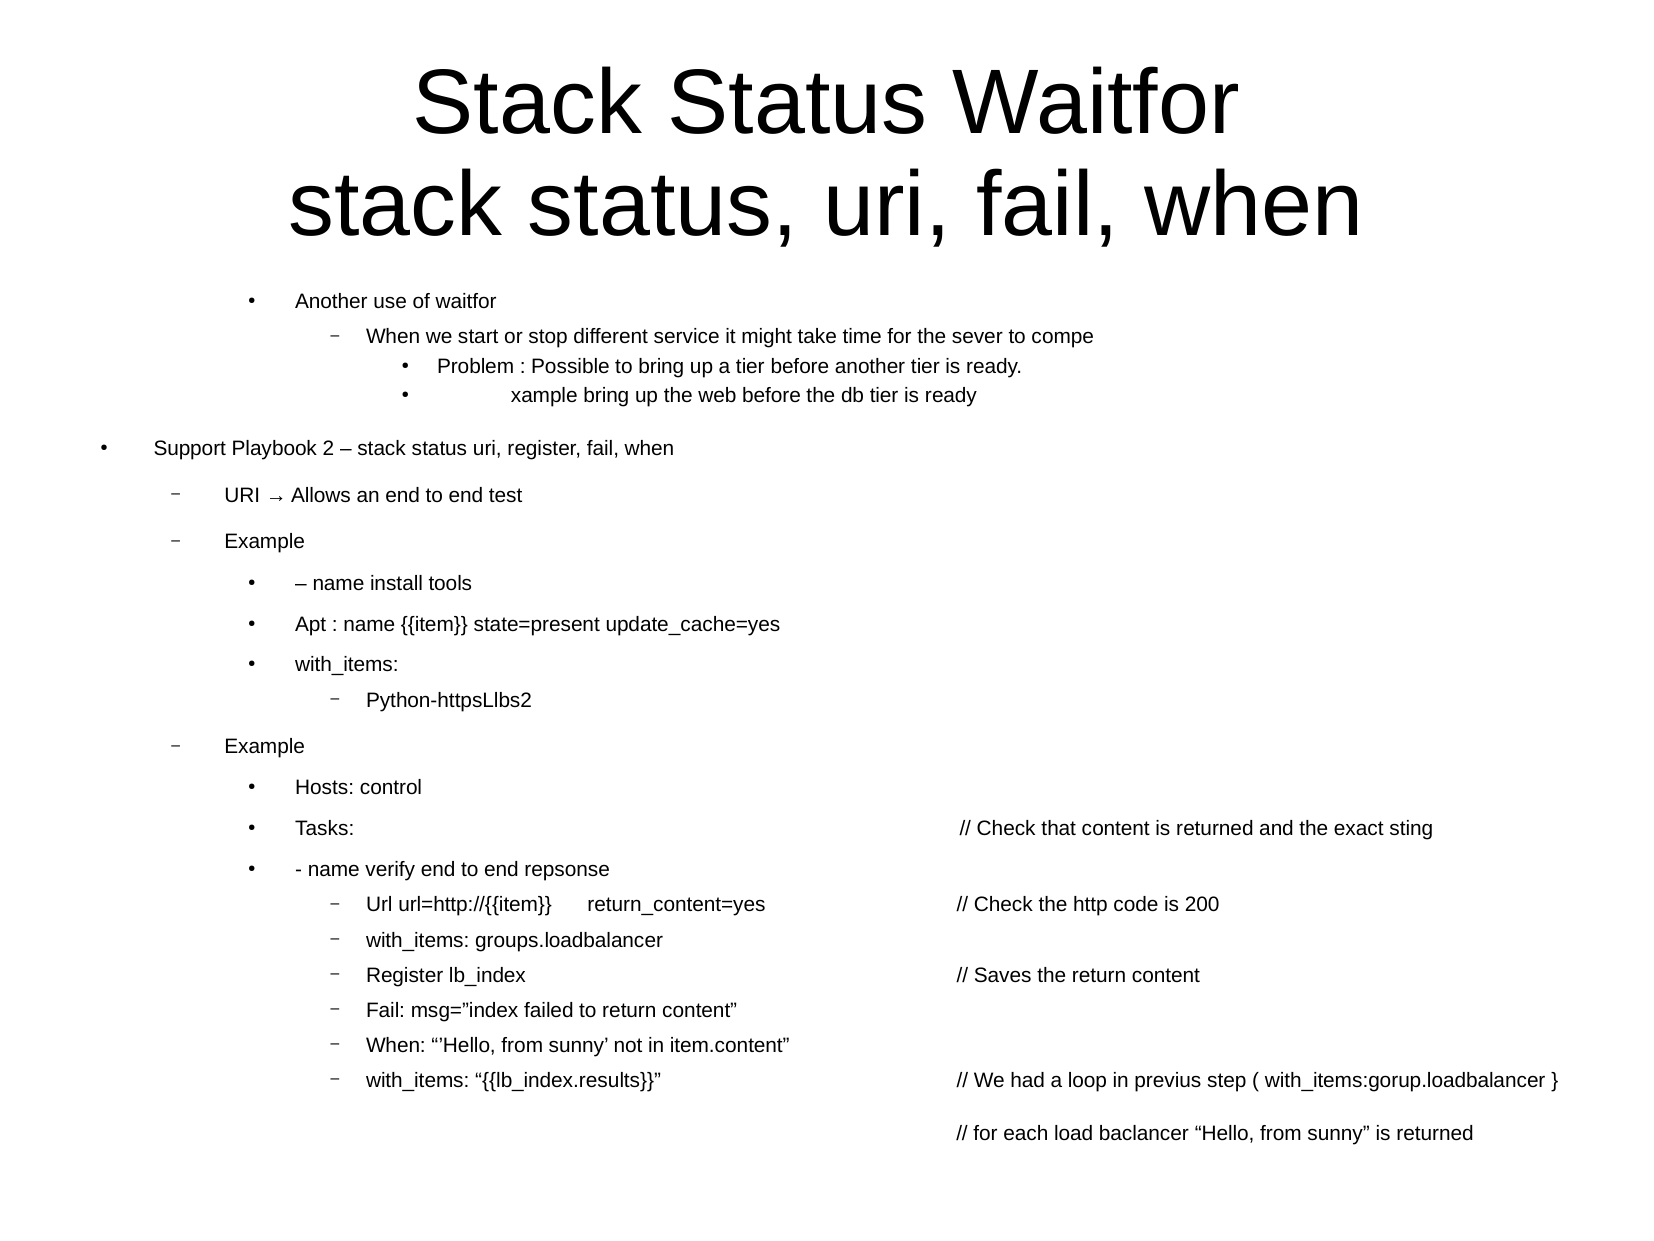

# Stack Status Waitfor stack status, uri, fail, when
Another use of waitfor
When we start or stop different service it might take time for the sever to compe
Problem : Possible to bring up a tier before another tier is ready.
 	xample bring up the web before the db tier is ready
Support Playbook 2 – stack status uri, register, fail, when
URI → Allows an end to end test
Example
– name install tools
Apt : name {{item}} state=present update_cache=yes
with_items:
Python-httpsLlbs2
Example
Hosts: control
Tasks: 	 								// Check that content is returned and the exact sting
- name verify end to end repsonse
Url url=http://{{item}}	return_content=yes			// Check the http code is 200
with_items: groups.loadbalancer
Register lb_index						// Saves the return content
Fail: msg=”index failed to return content”
When: “’Hello, from sunny’ not in item.content”
with_items: “{{lb_index.results}}”				// We had a loop in previus step ( with_items:gorup.loadbalancer }
 		 // for each load baclancer “Hello, from sunny” is returned